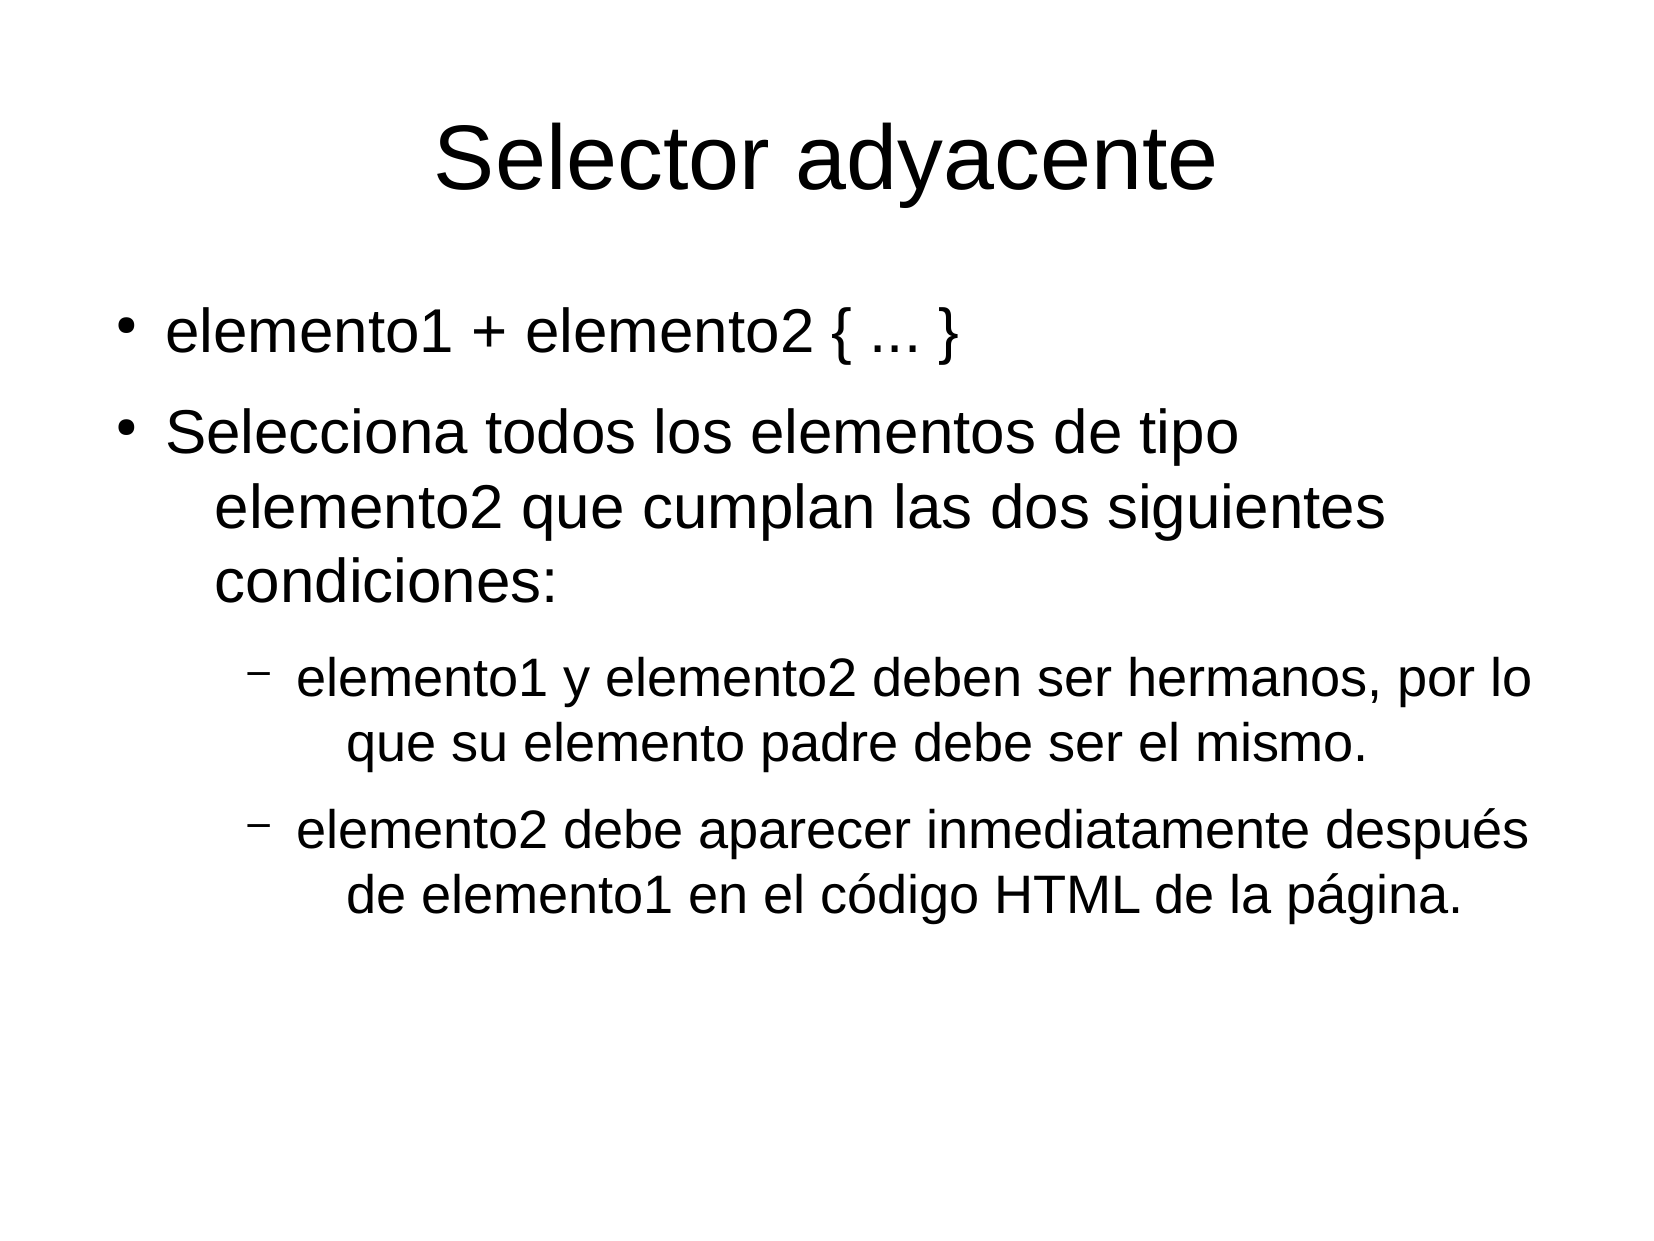

# Selector adyacente
elemento1 + elemento2 { ... }
Selecciona todos los elementos de tipo elemento2 que cumplan las dos siguientes condiciones:
elemento1 y elemento2 deben ser hermanos, por lo que su elemento padre debe ser el mismo.
elemento2 debe aparecer inmediatamente después de elemento1 en el código HTML de la página.